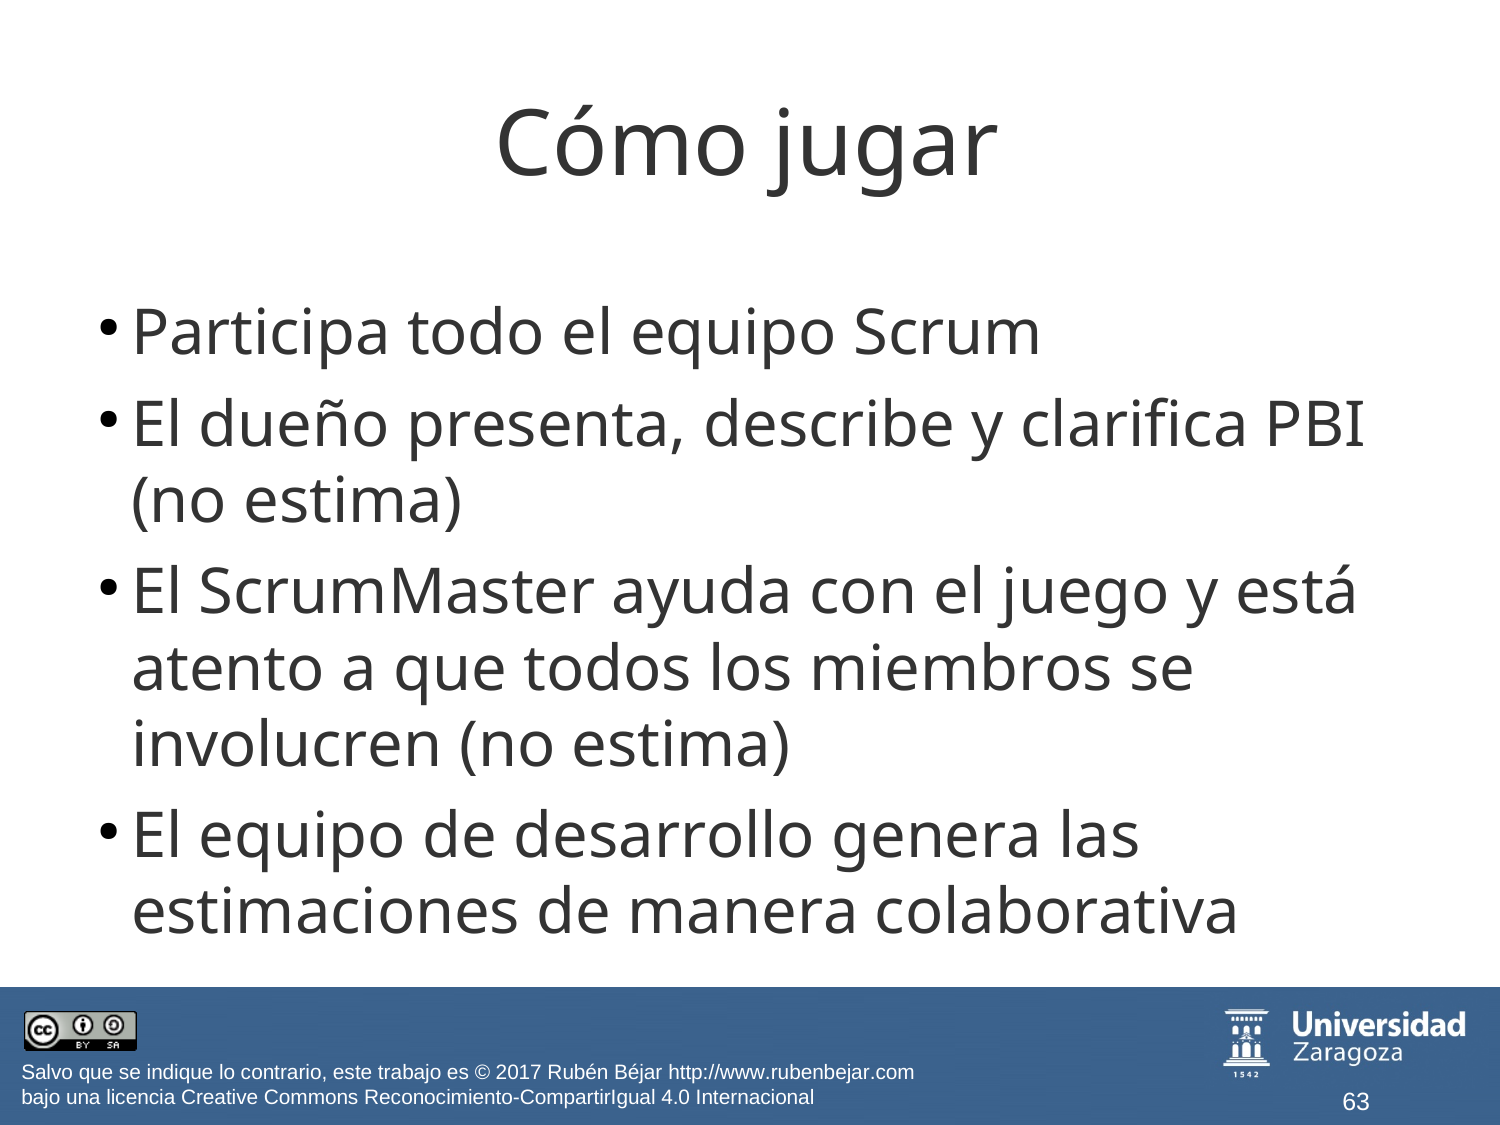

# Cómo jugar
Participa todo el equipo Scrum
El dueño presenta, describe y clarifica PBI (no estima)
El ScrumMaster ayuda con el juego y está atento a que todos los miembros se involucren (no estima)
El equipo de desarrollo genera las estimaciones de manera colaborativa